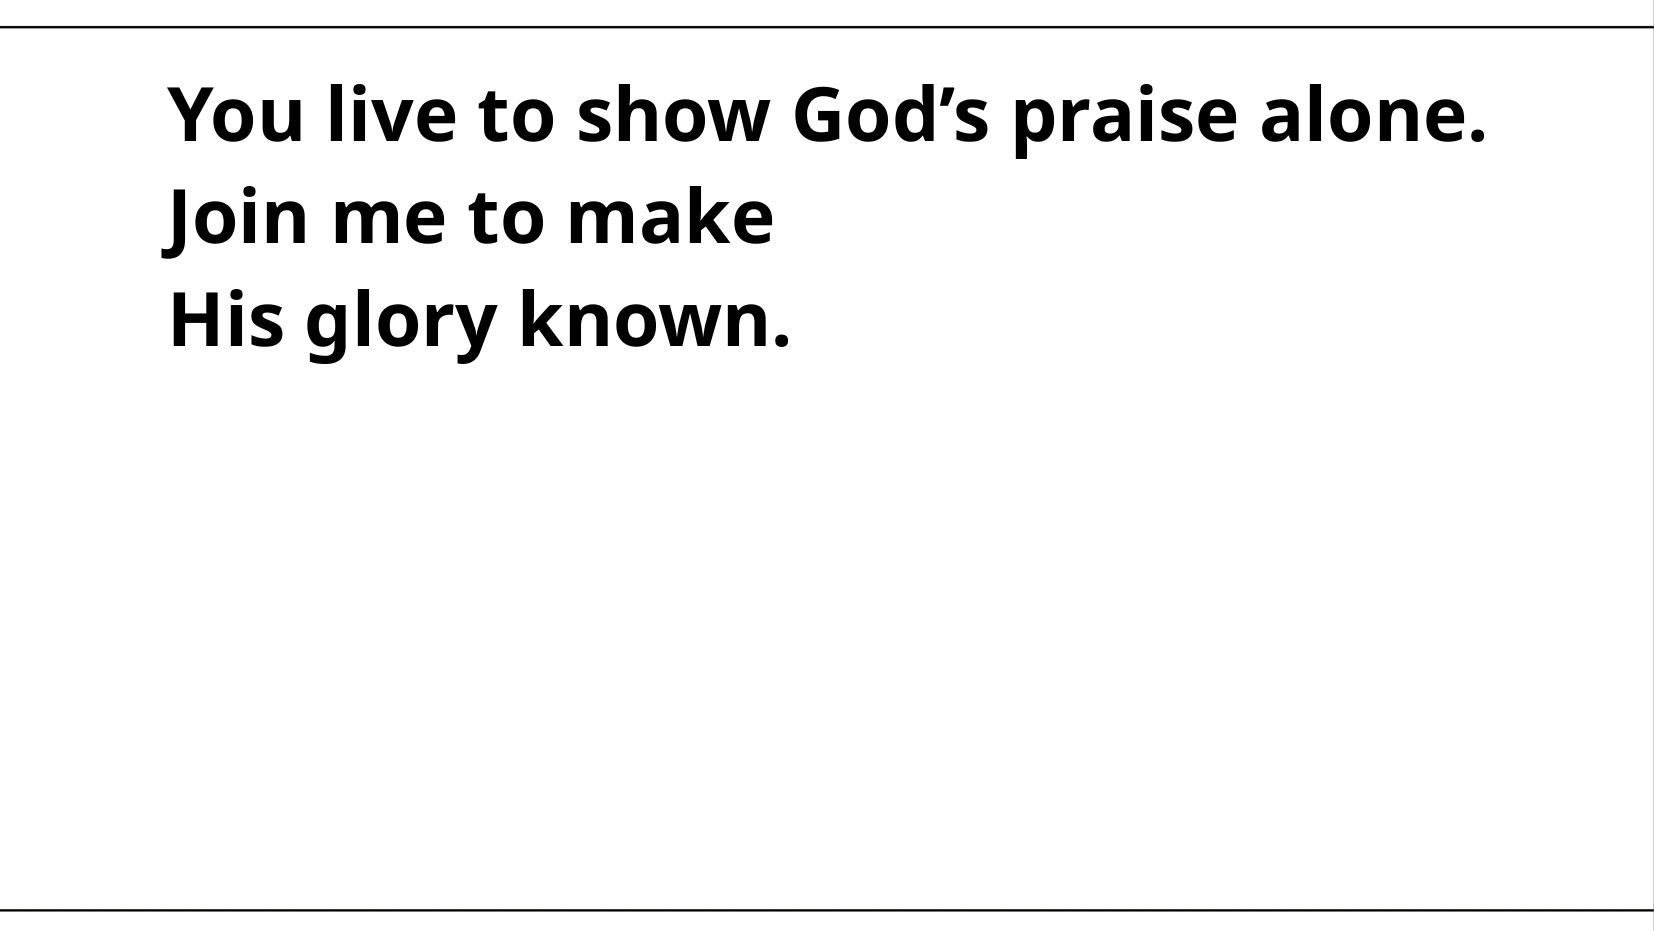

You live to show God’s praise alone.
 Join me to make
 His glory known.